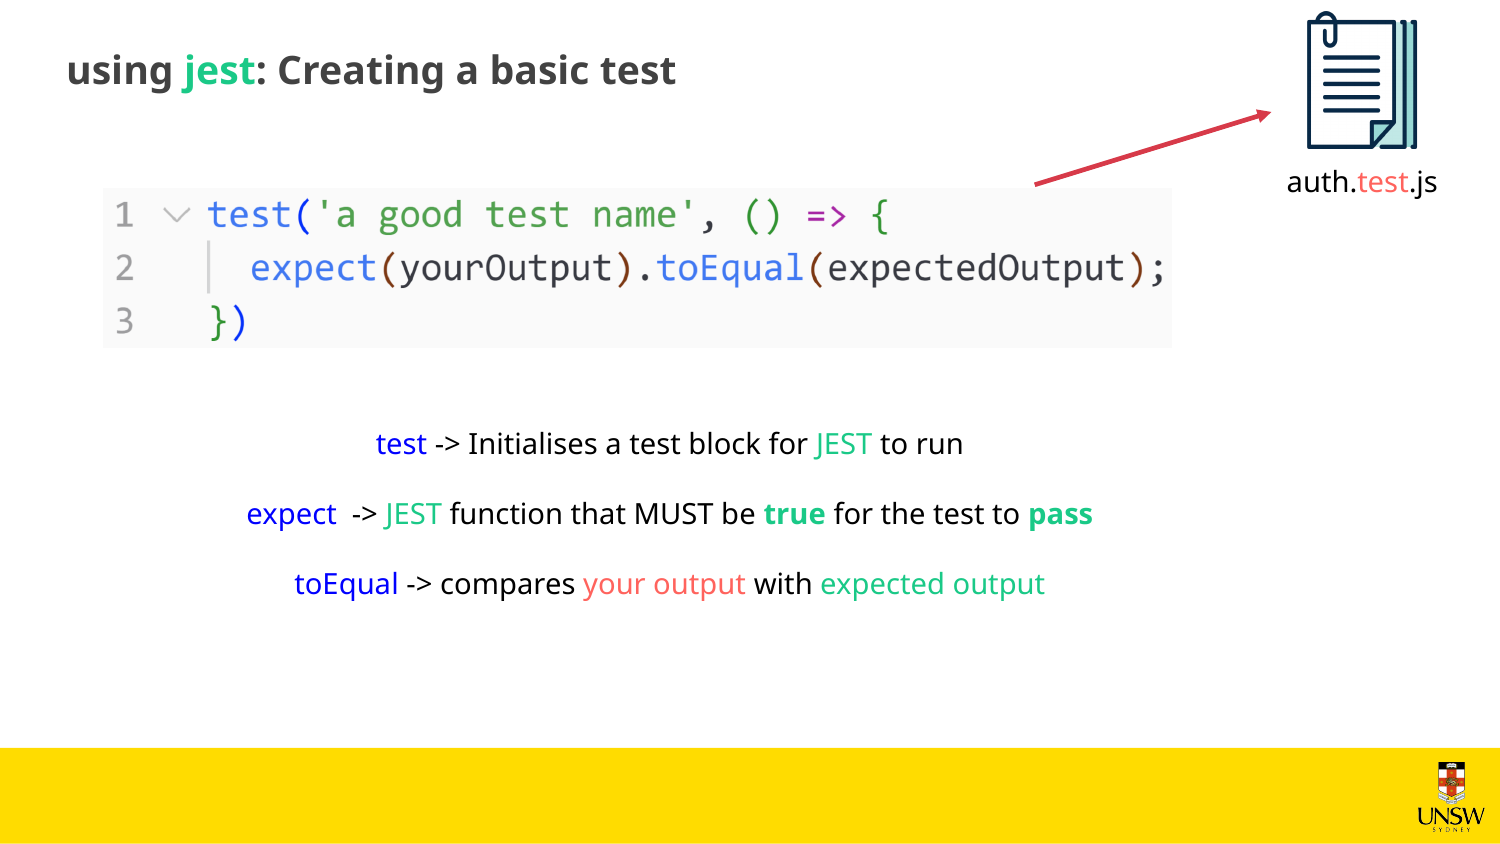

using jest: Creating a basic test
auth.test.js
test -> Initialises a test block for JEST to run
expect -> JEST function that MUST be true for the test to pass
toEqual -> compares your output with expected output